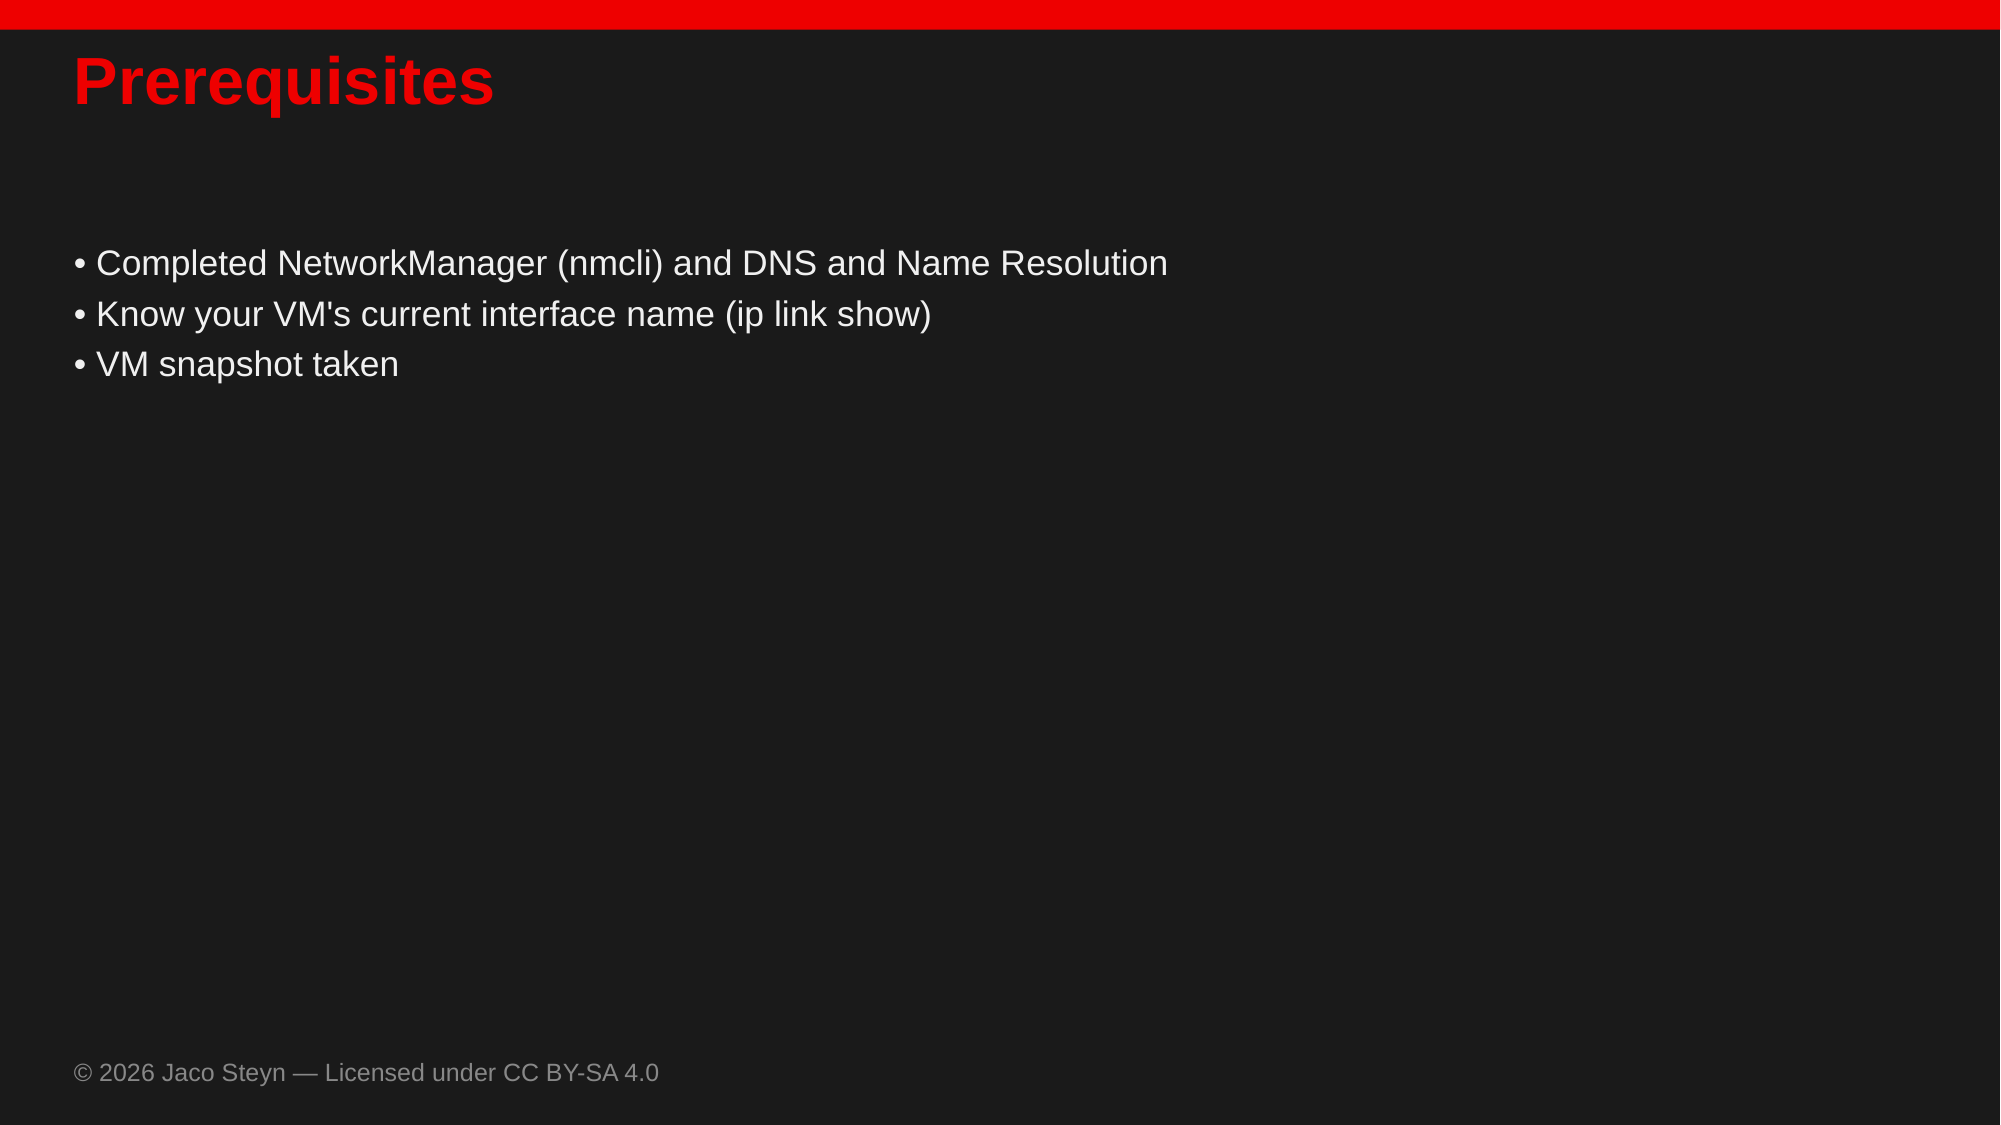

Prerequisites
• Completed NetworkManager (nmcli) and DNS and Name Resolution
• Know your VM's current interface name (ip link show)
• VM snapshot taken
© 2026 Jaco Steyn — Licensed under CC BY-SA 4.0